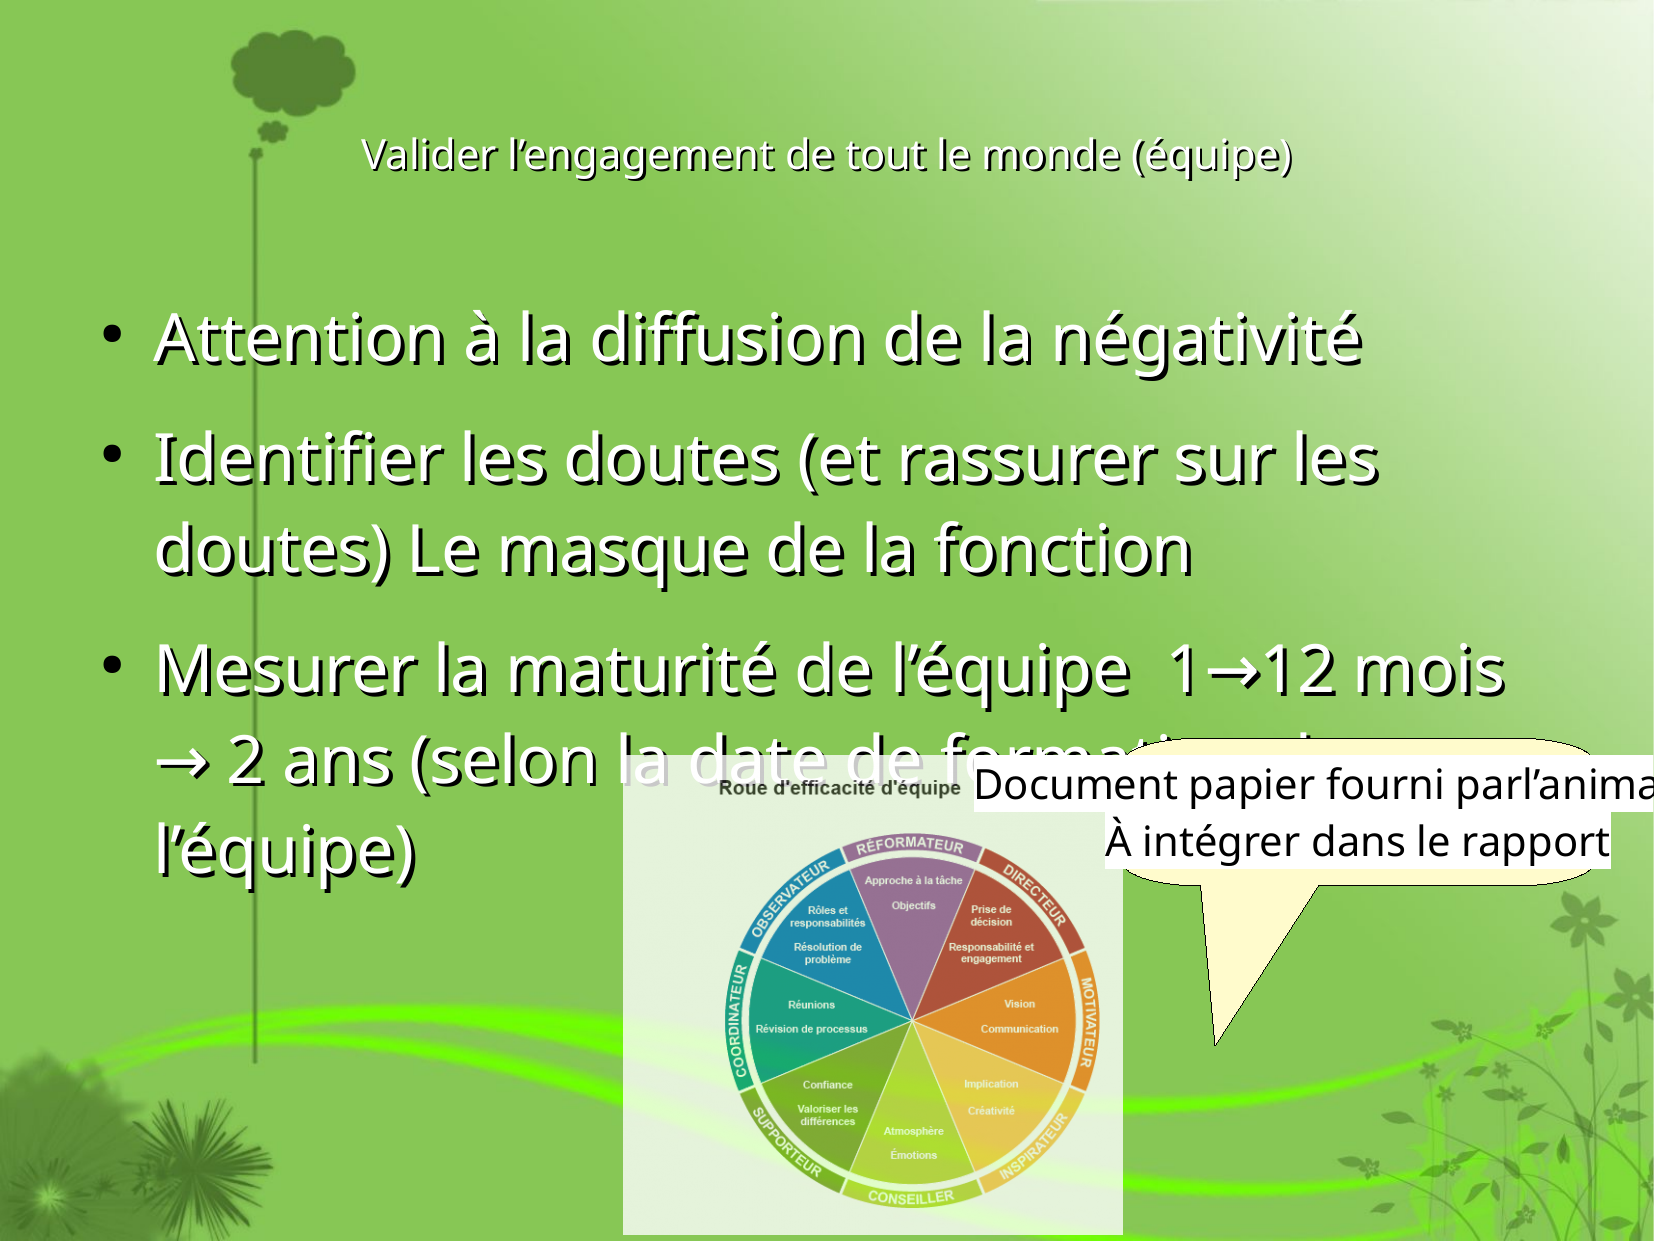

# Valider l’engagement de tout le monde (équipe)
Attention à la diffusion de la négativité
Identifier les doutes (et rassurer sur les doutes) Le masque de la fonction
Mesurer la maturité de l’équipe 1→12 mois → 2 ans (selon la date de formation de l’équipe)
Document papier fourni parl’animateur
À intégrer dans le rapport